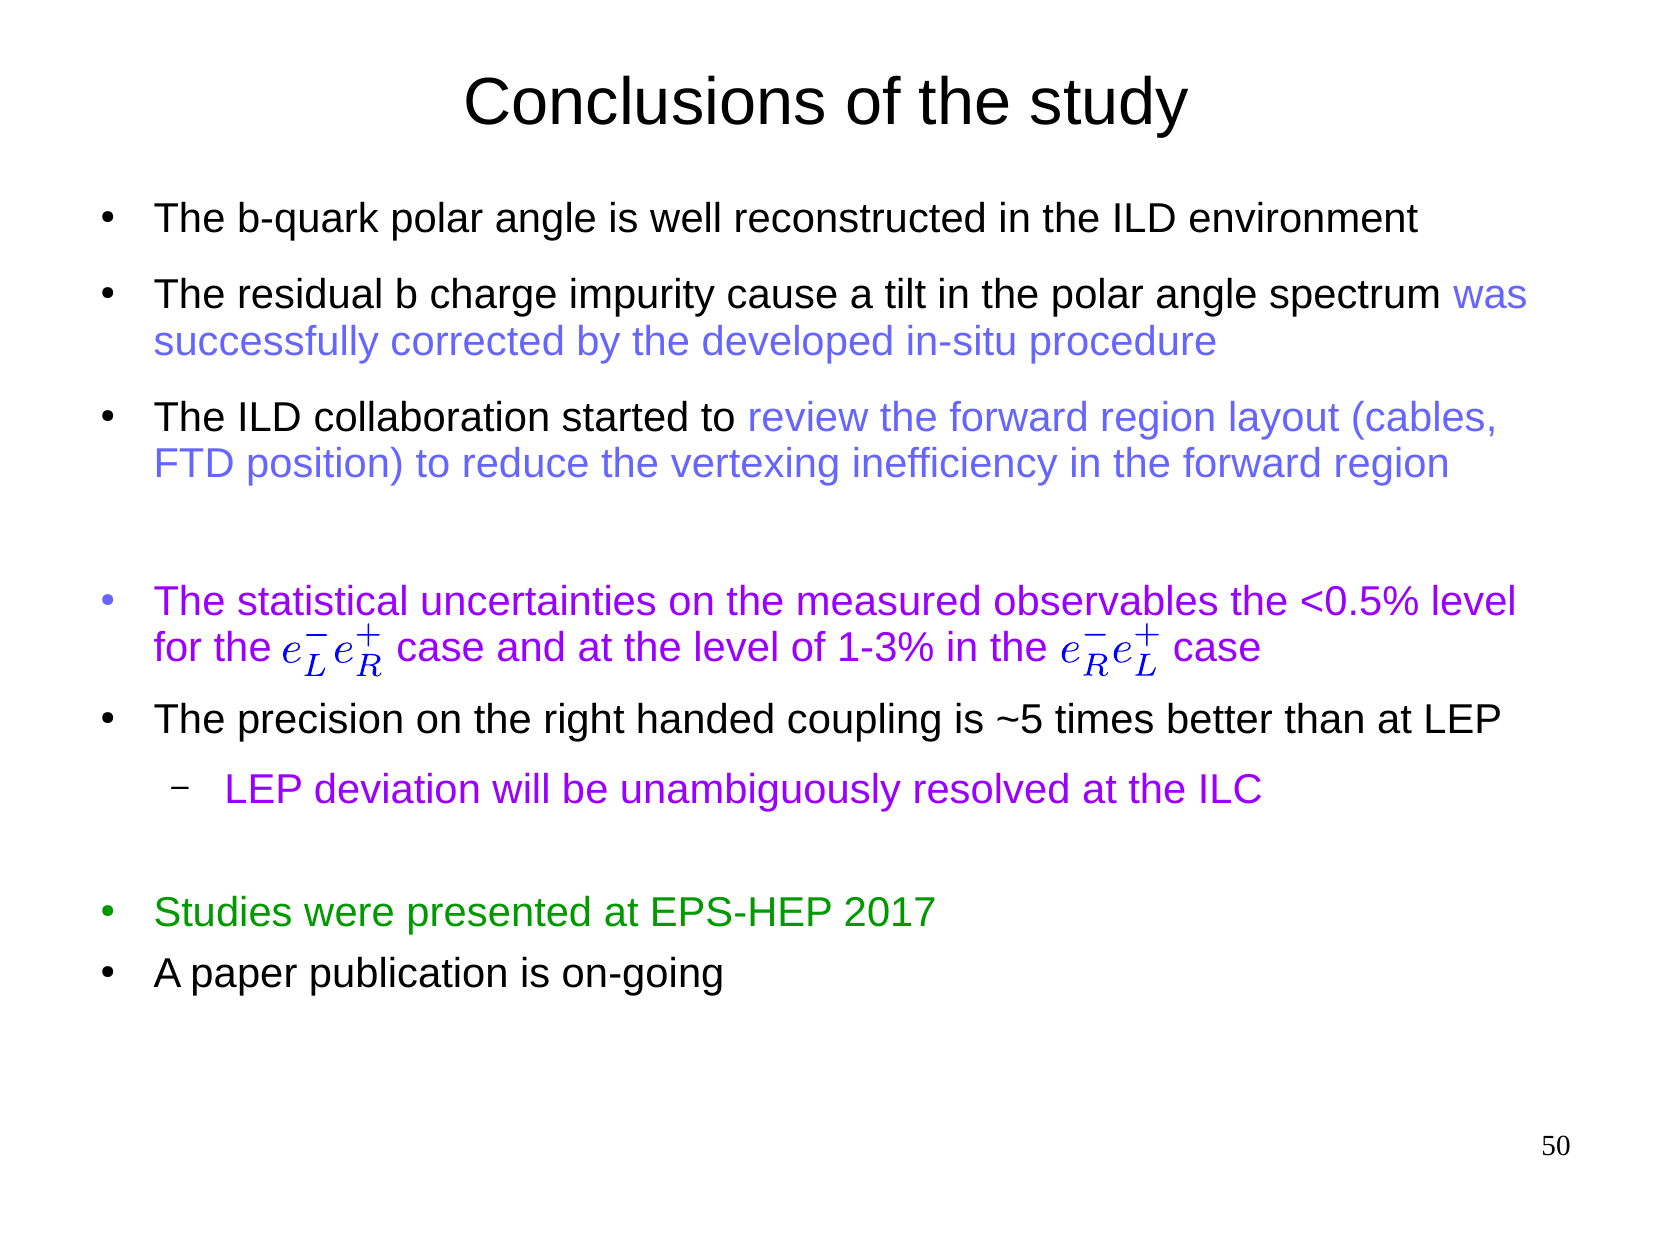

# Conclusions of the study
The b-quark polar angle is well reconstructed in the ILD environment
The residual b charge impurity cause a tilt in the polar angle spectrum was successfully corrected by the developed in-situ procedure
The ILD collaboration started to review the forward region layout (cables, FTD position) to reduce the vertexing inefficiency in the forward region
The statistical uncertainties on the measured observables the <0.5% level for the eLpR case and at the level of 1-3% in the eRpL case
The precision on the right handed coupling is ~5 times better than at LEP
LEP deviation will be unambiguously resolved at the ILC
Studies were presented at EPS-HEP 2017
A paper publication is on-going
50